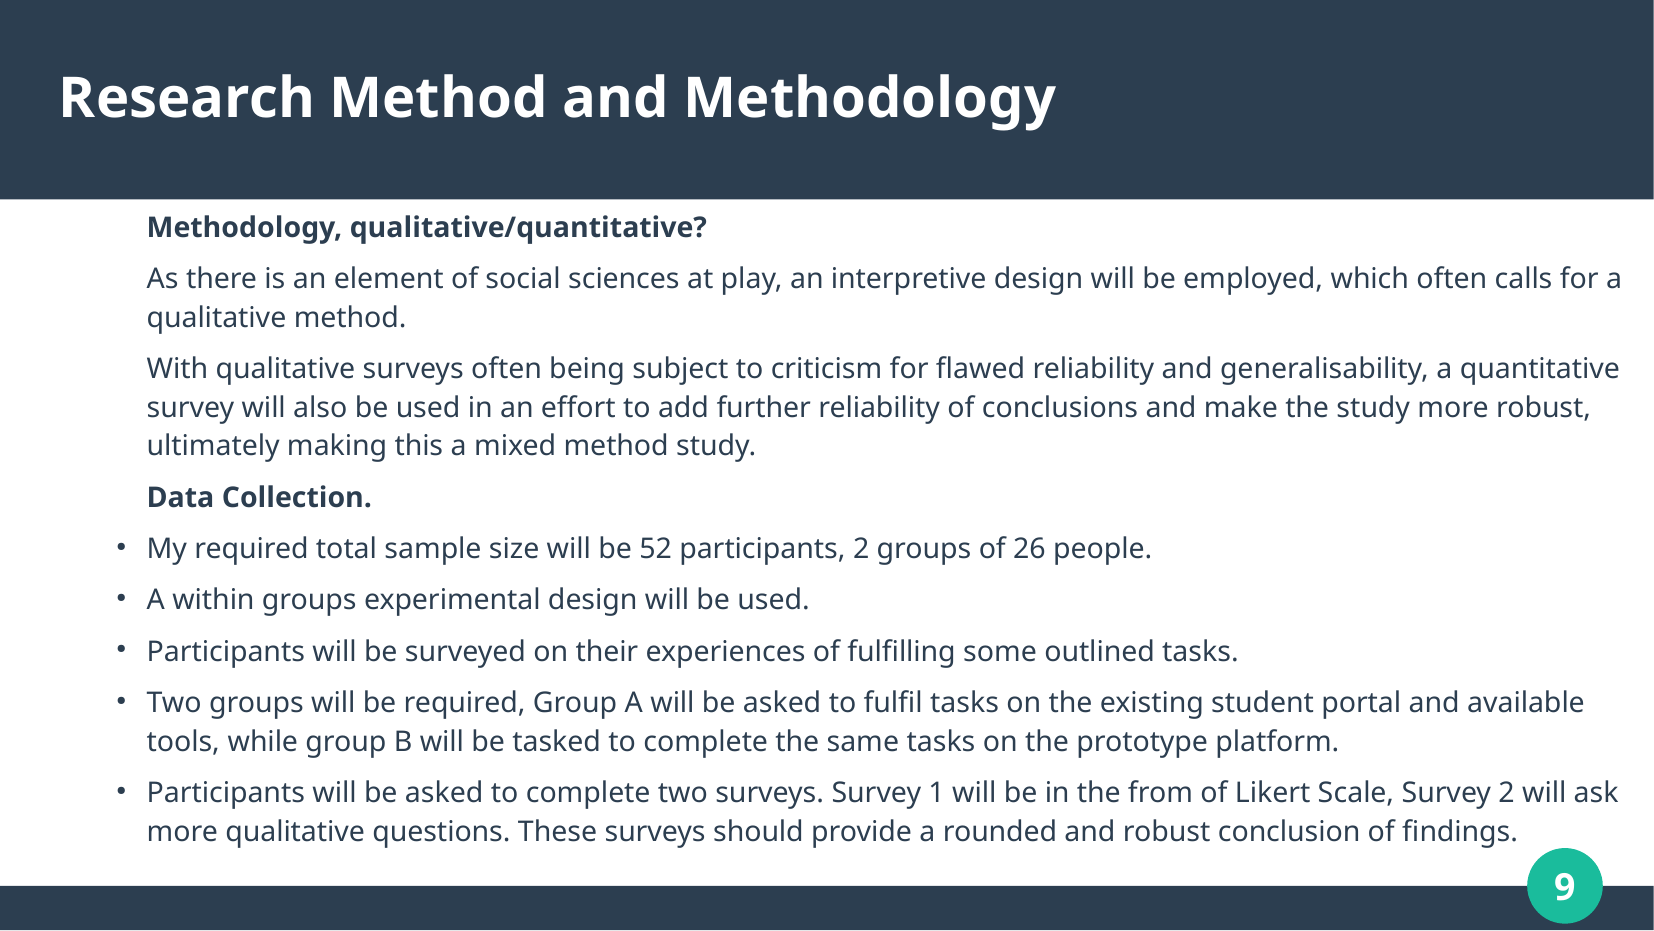

# Research Method and Methodology
Methodology, qualitative/quantitative?
As there is an element of social sciences at play, an interpretive design will be employed, which often calls for a qualitative method.
With qualitative surveys often being subject to criticism for flawed reliability and generalisability, a quantitative survey will also be used in an effort to add further reliability of conclusions and make the study more robust, ultimately making this a mixed method study.
Data Collection.
My required total sample size will be 52 participants, 2 groups of 26 people.
A within groups experimental design will be used.
Participants will be surveyed on their experiences of fulfilling some outlined tasks.
Two groups will be required, Group A will be asked to fulfil tasks on the existing student portal and available tools, while group B will be tasked to complete the same tasks on the prototype platform.
Participants will be asked to complete two surveys. Survey 1 will be in the from of Likert Scale, Survey 2 will ask more qualitative questions. These surveys should provide a rounded and robust conclusion of findings.